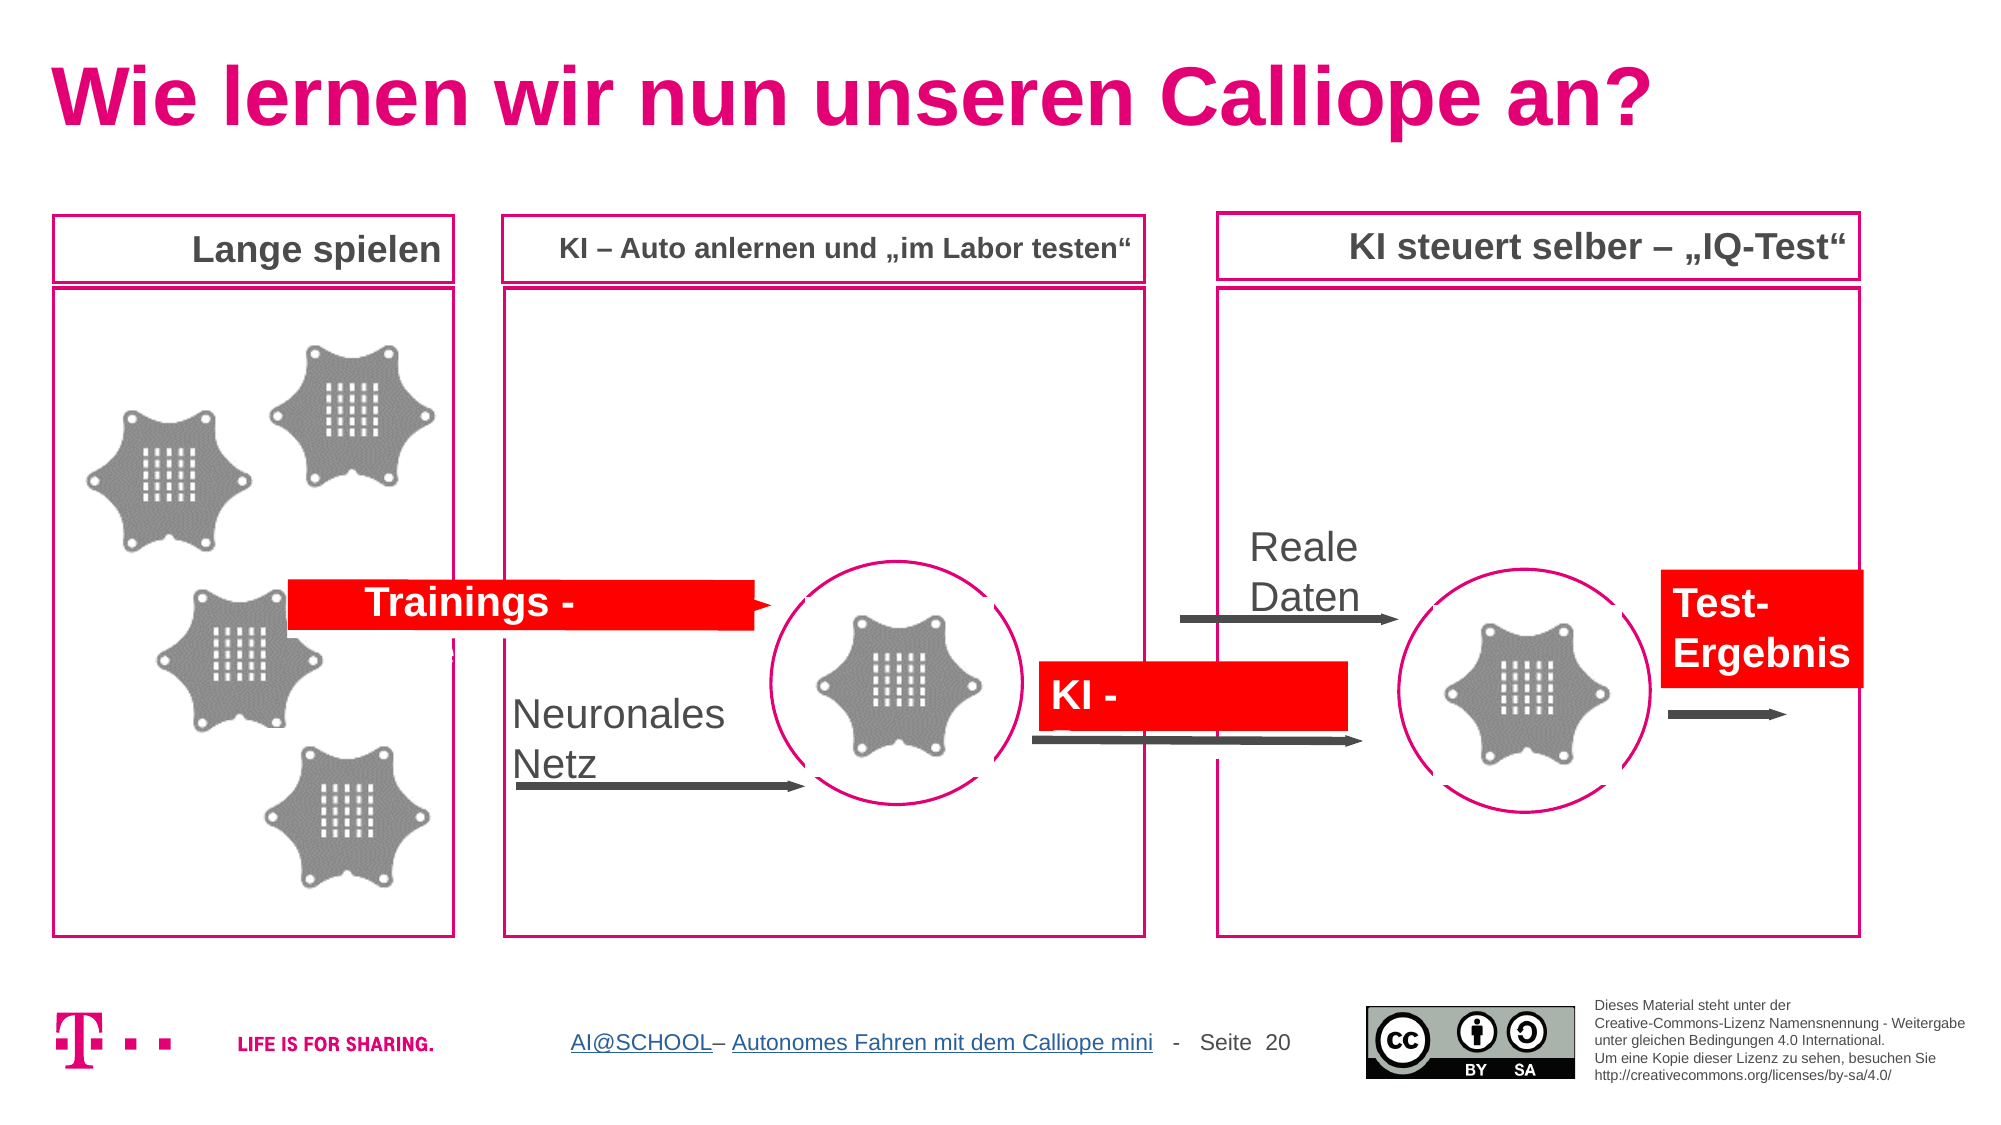

Wie lernen wir nun unseren Calliope an?
KI steuert selber – „IQ-Test“
KI – Auto anlernen und „im Labor testen“
Lange spielen
Reale Daten
Trainings - Daten
Test-
Ergebnis
KI - Programm
Neuronales Netz